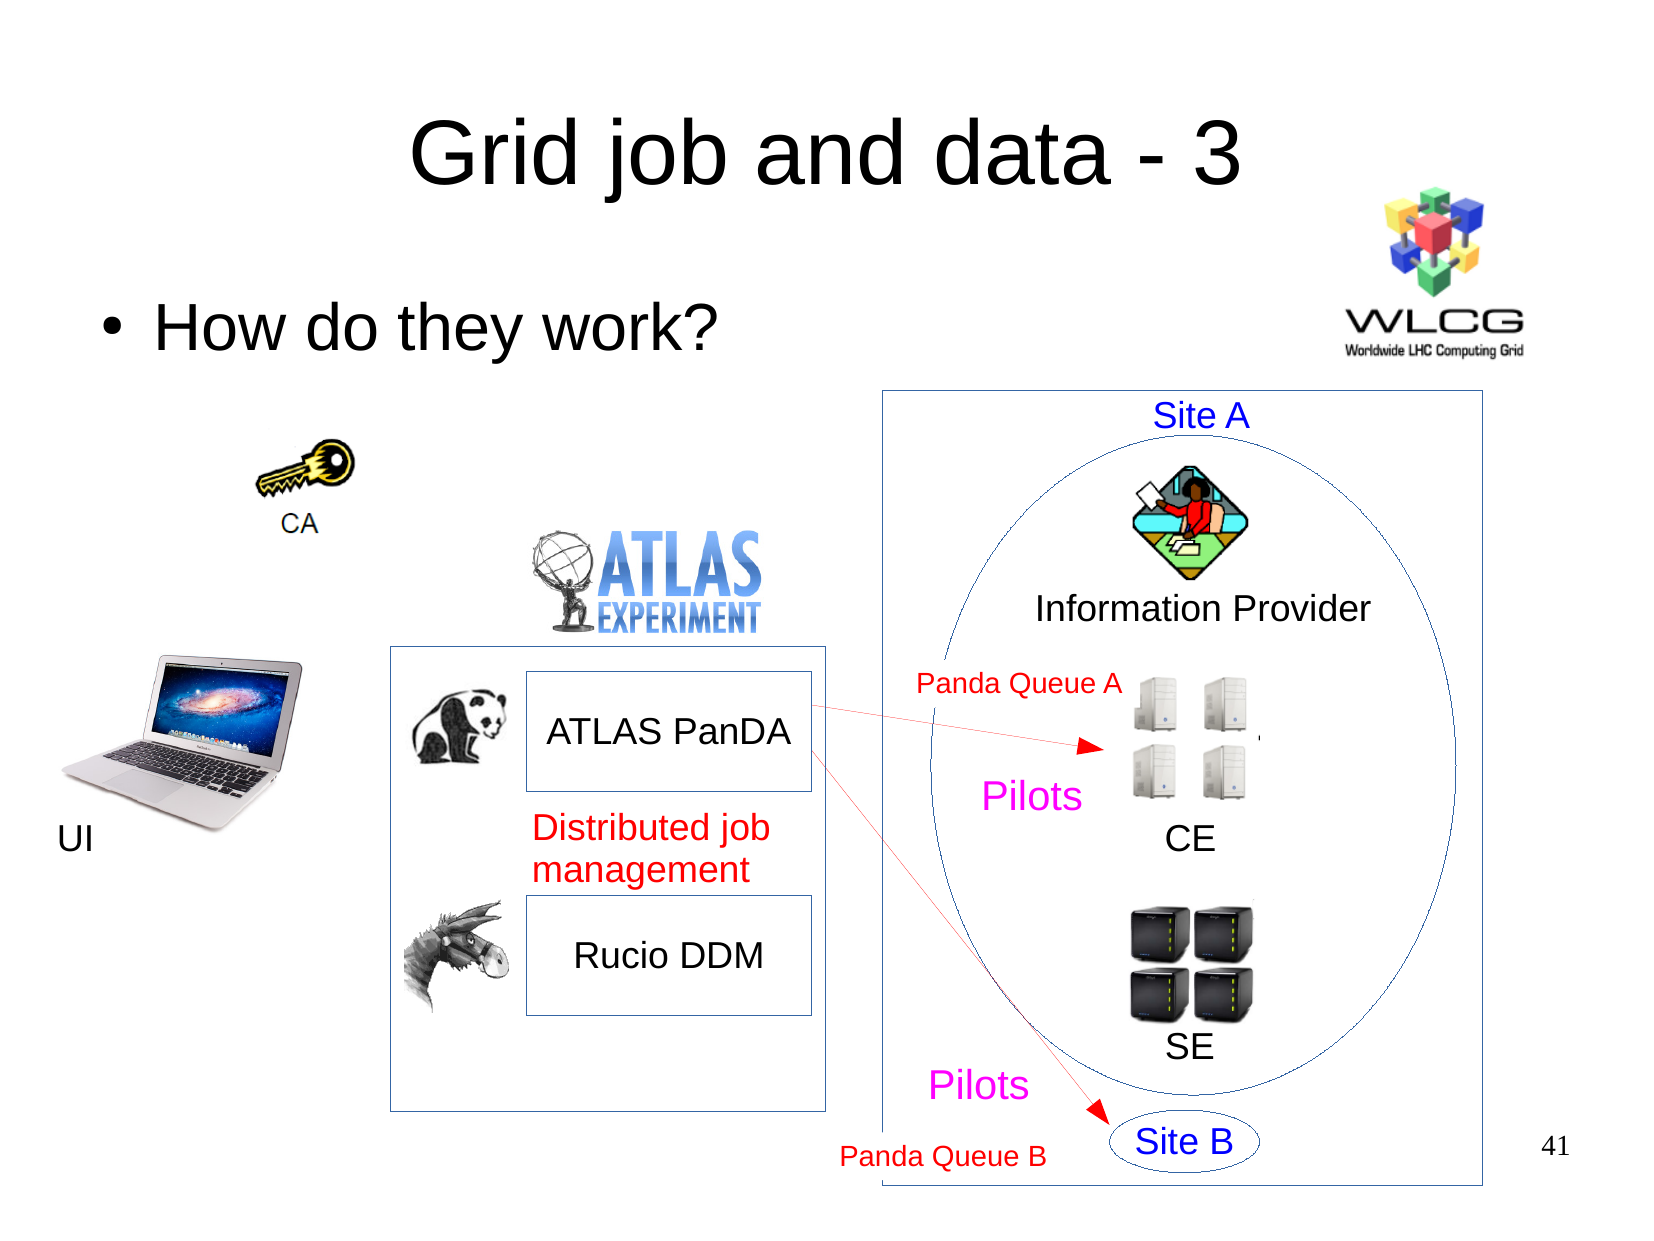

# Grid job and data - 3
How do they work?
Site A
Information Provider
Panda Queue A
ATLAS PanDA
Pilots
Distributed job
management
UI
CE
Rucio DDM
SE
Pilots
Site B
41
Panda Queue B